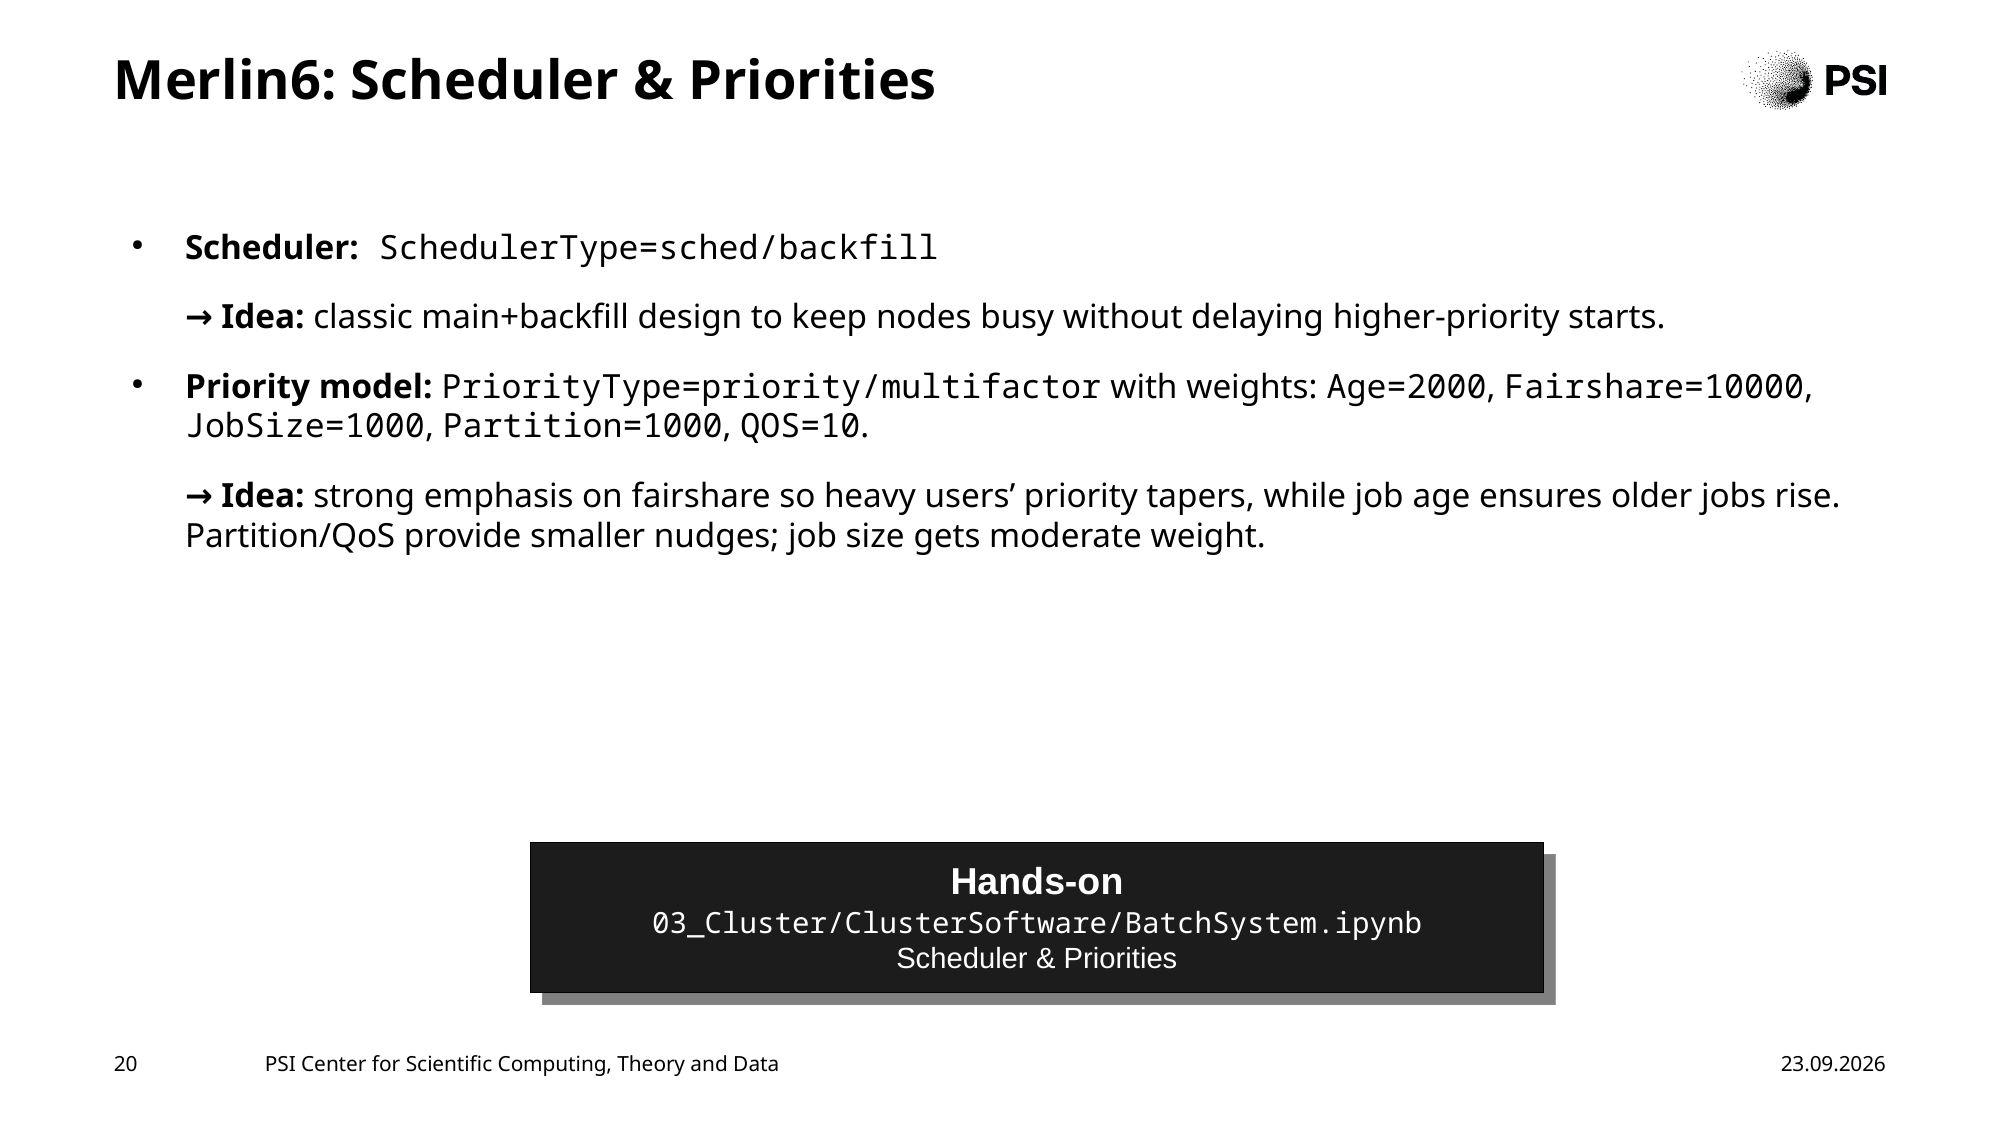

Merlin6: Scheduler & Priorities
# Scheduler: SchedulerType=sched/backfill
→ Idea: classic main+backfill design to keep nodes busy without delaying higher-priority starts.
Priority model: PriorityType=priority/multifactor with weights: Age=2000, Fairshare=10000, JobSize=1000, Partition=1000, QOS=10.
→ Idea: strong emphasis on fairshare so heavy users’ priority tapers, while job age ensures older jobs rise. Partition/QoS provide smaller nudges; job size gets moderate weight.
Hands-on
03_Cluster/ClusterSoftware/BatchSystem.ipynb
Scheduler & Priorities
20
PSI Center for Scientific Computing, Theory and Data